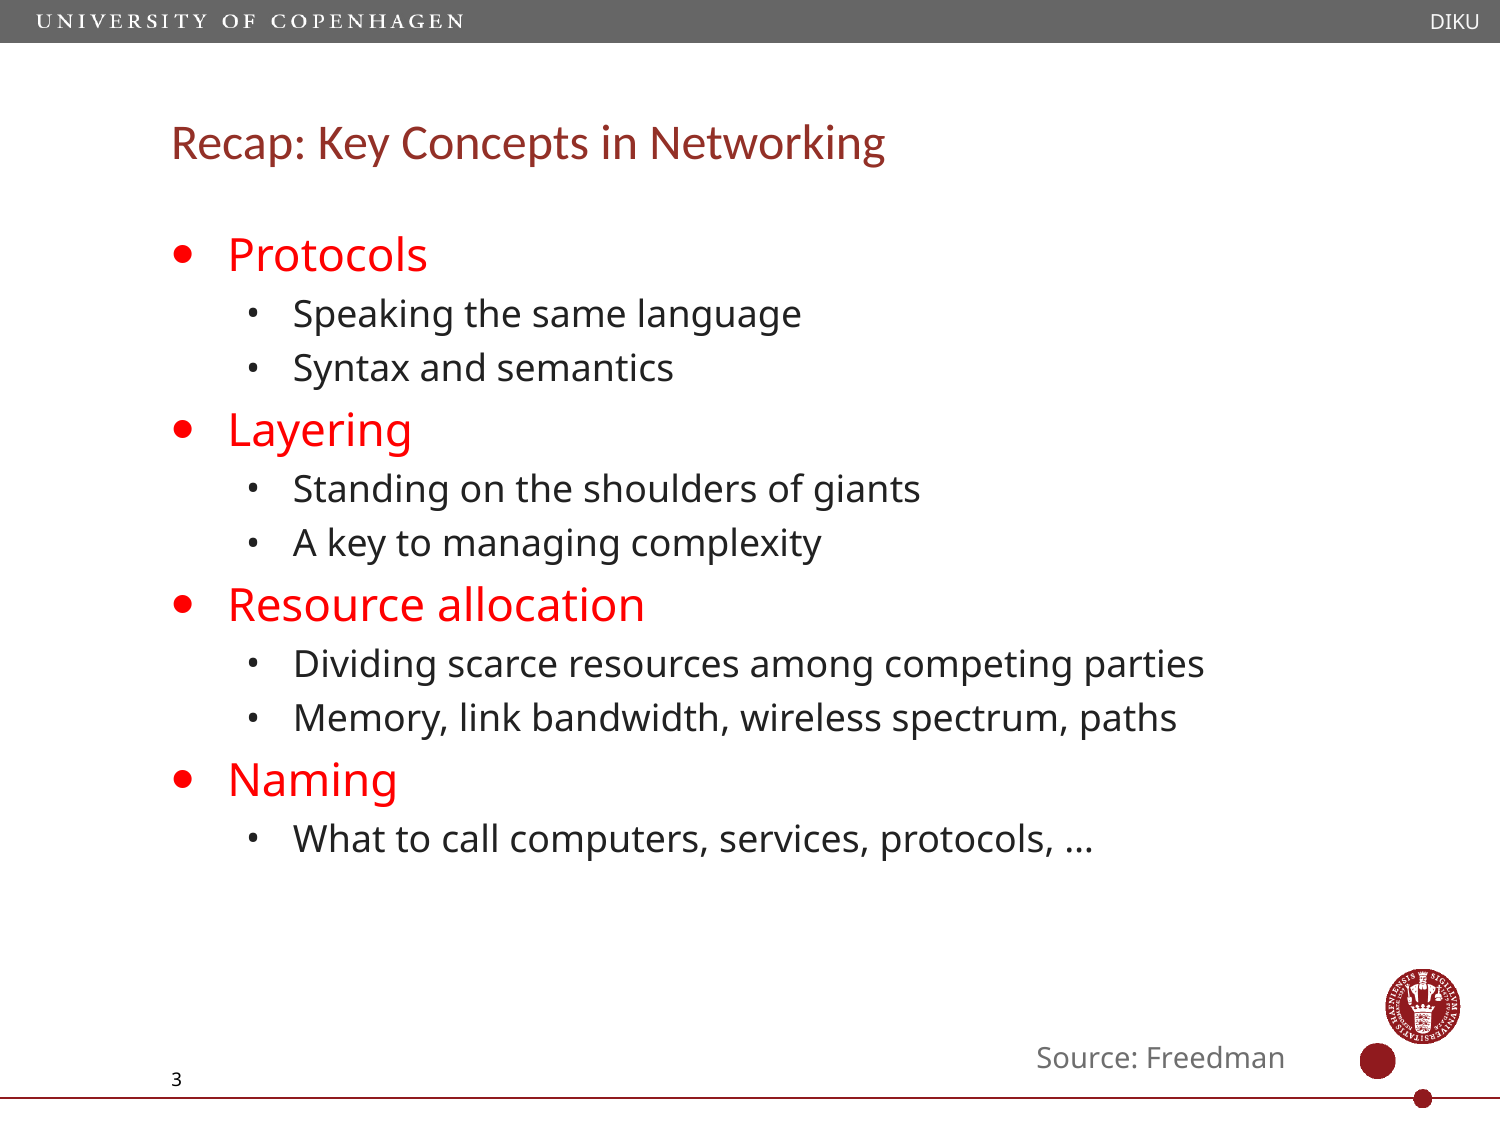

DIKU
# Recap: Key Concepts in Networking
Protocols
Speaking the same language
Syntax and semantics
Layering
Standing on the shoulders of giants
A key to managing complexity
Resource allocation
Dividing scarce resources among competing parties
Memory, link bandwidth, wireless spectrum, paths
Naming
What to call computers, services, protocols, …
Source: Freedman
3